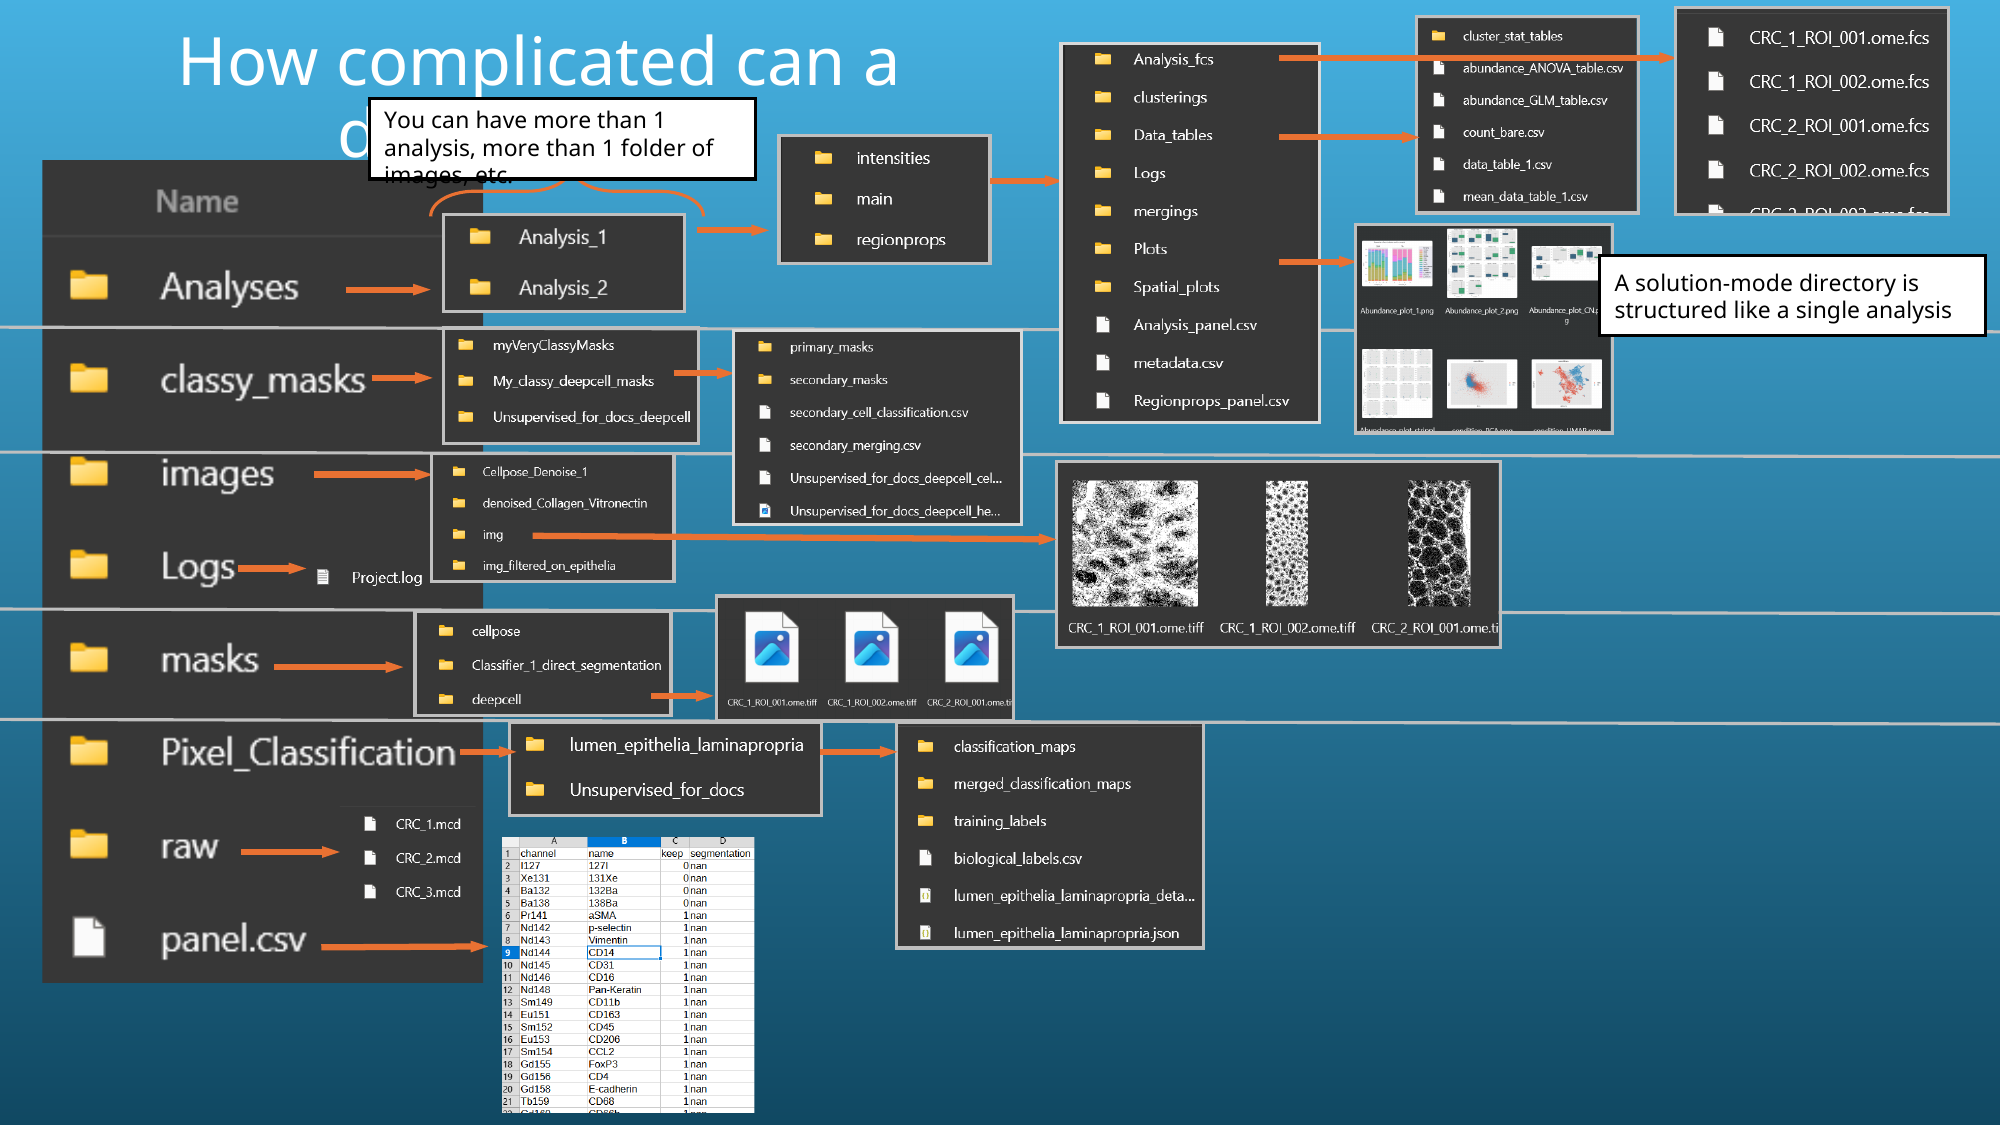

How complicated can a directory be?
You can have more than 1 analysis, more than 1 folder of images, etc.
A solution-mode directory is structured like a single analysis